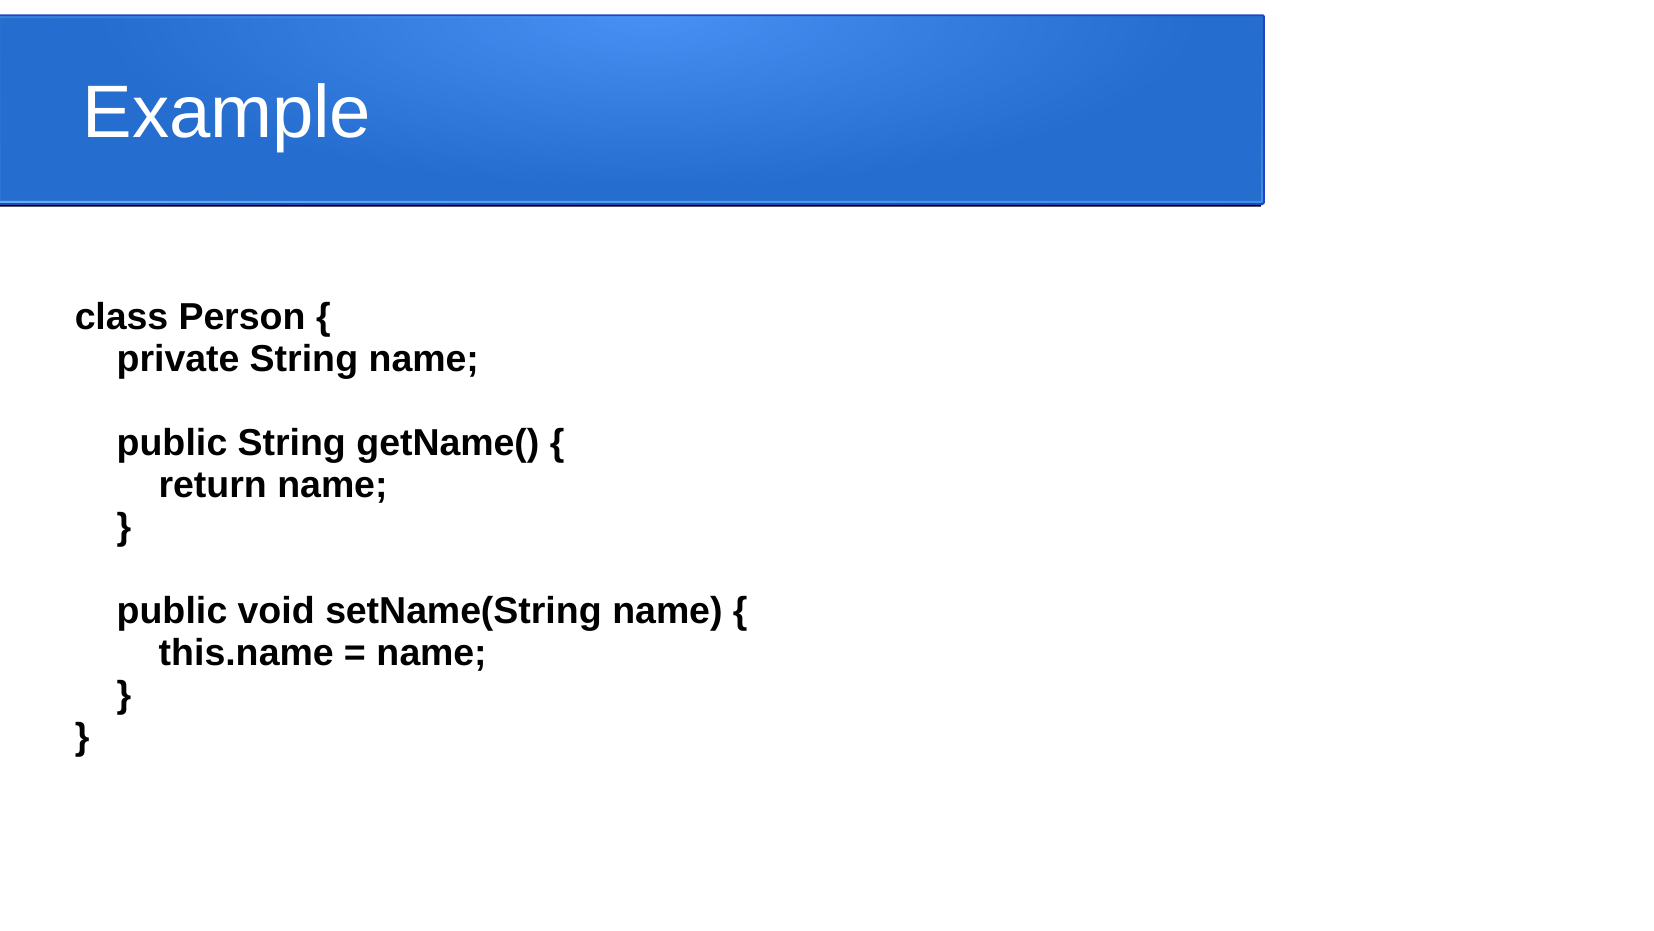

# Example
class Person {
 private String name;
 public String getName() {
 return name;
 }
 public void setName(String name) {
 this.name = name;
 }
}